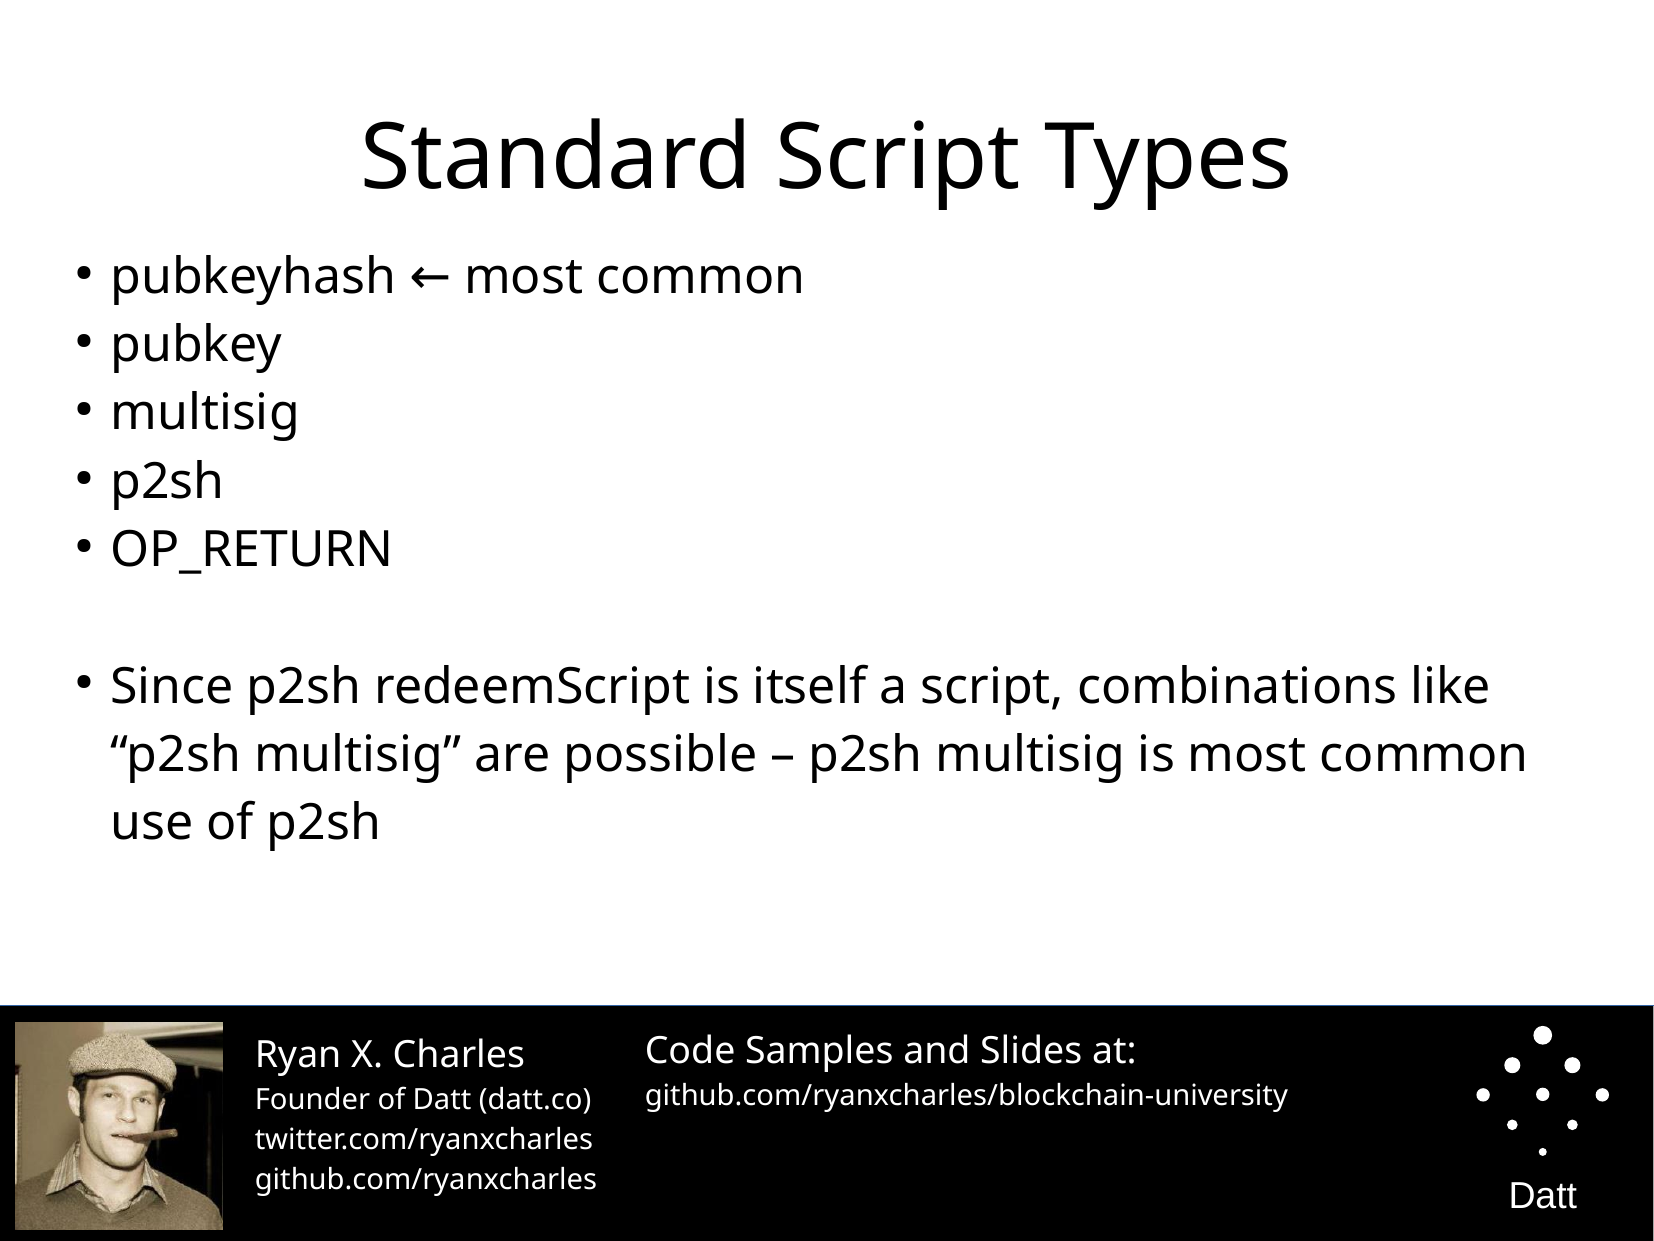

# Standard Script Types
pubkeyhash ← most common
pubkey
multisig
p2sh
OP_RETURN
Since p2sh redeemScript is itself a script, combinations like “p2sh multisig” are possible – p2sh multisig is most common use of p2sh
Code Samples and Slides at:
github.com/ryanxcharles/blockchain-university
Ryan X. Charles
Founder of Datt (datt.co)
twitter.com/ryanxcharles
github.com/ryanxcharles
Datt